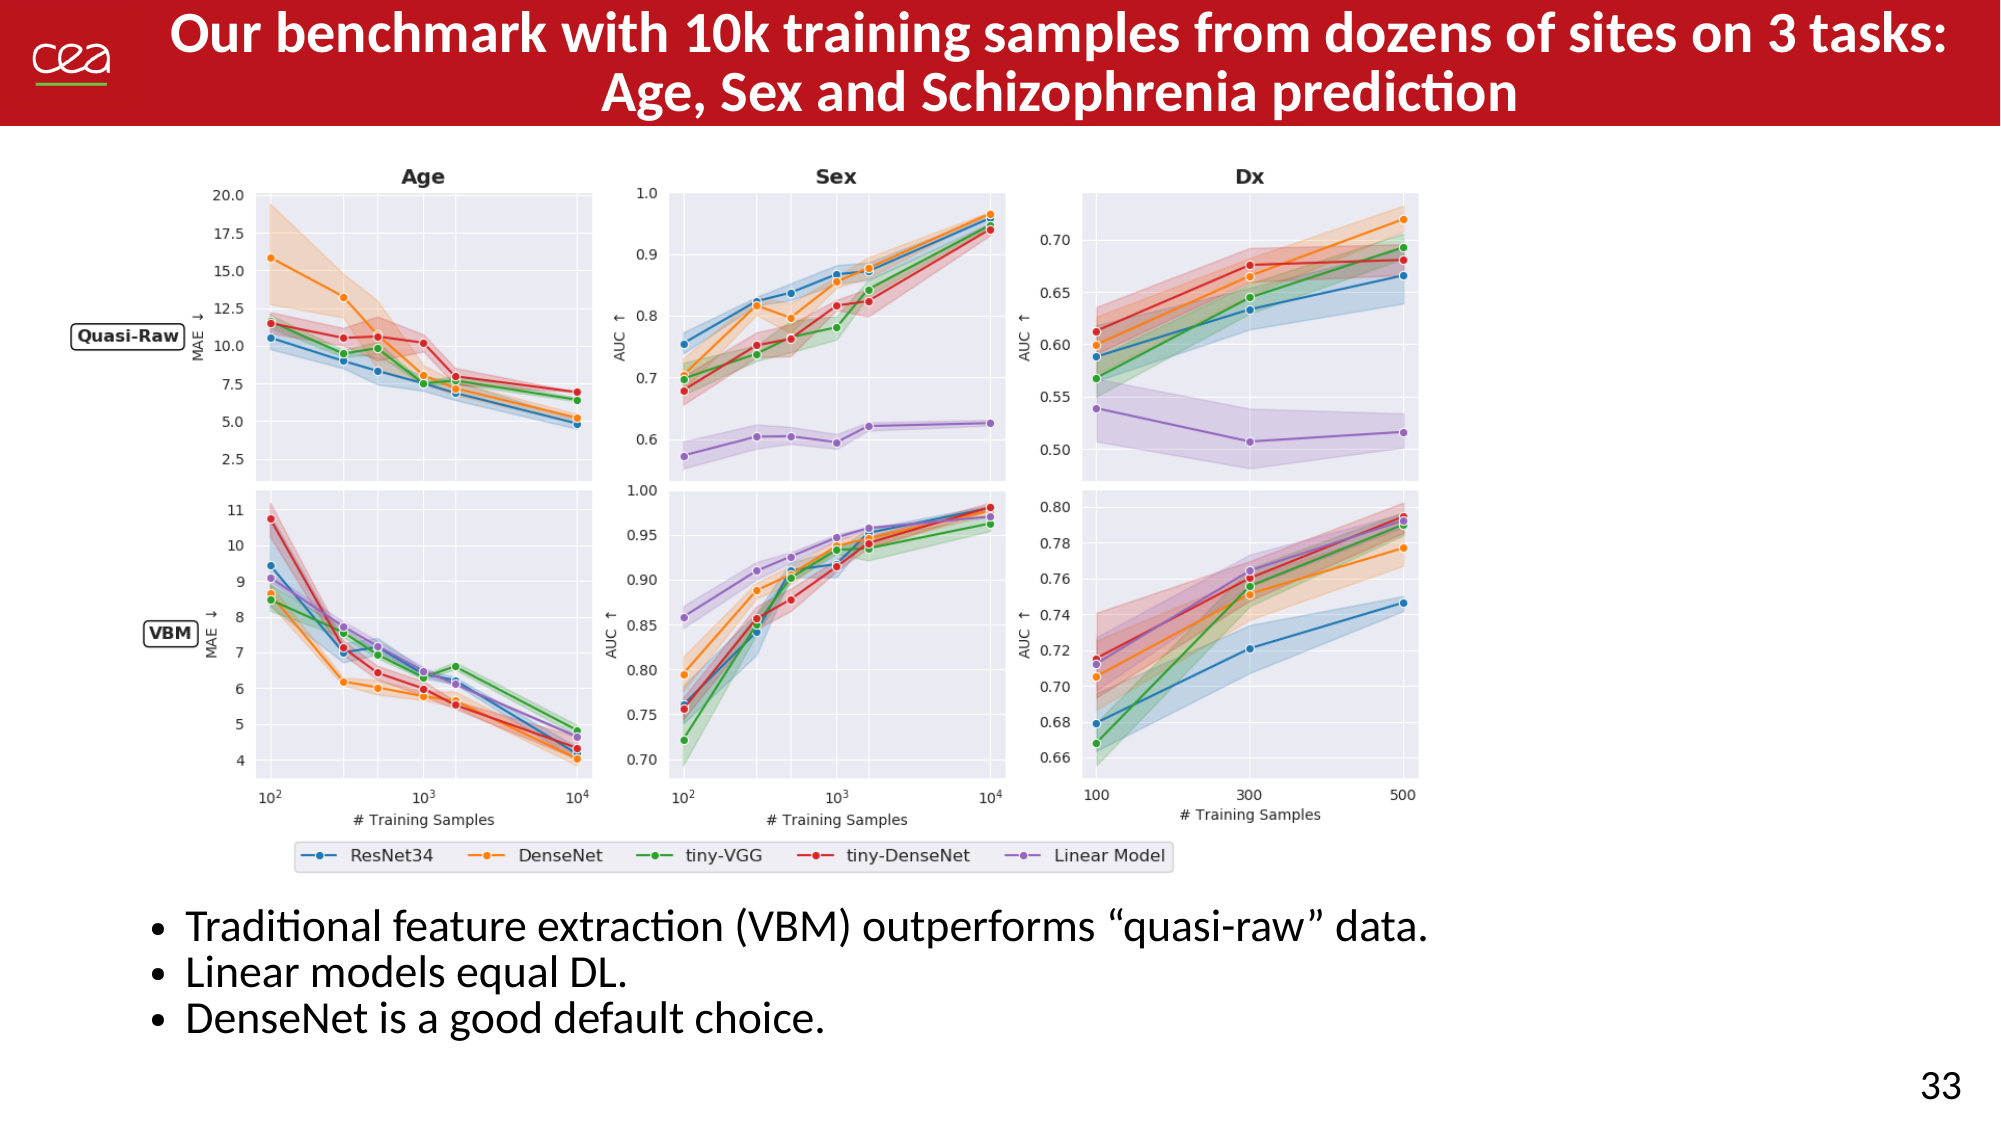

# Our benchmark with 10k training samples from dozens of sites on 3 tasks: Age, Sex and Schizophrenia prediction
Traditional feature extraction (VBM) outperforms “quasi-raw” data.
Linear models equal DL.
DenseNet is a good default choice.